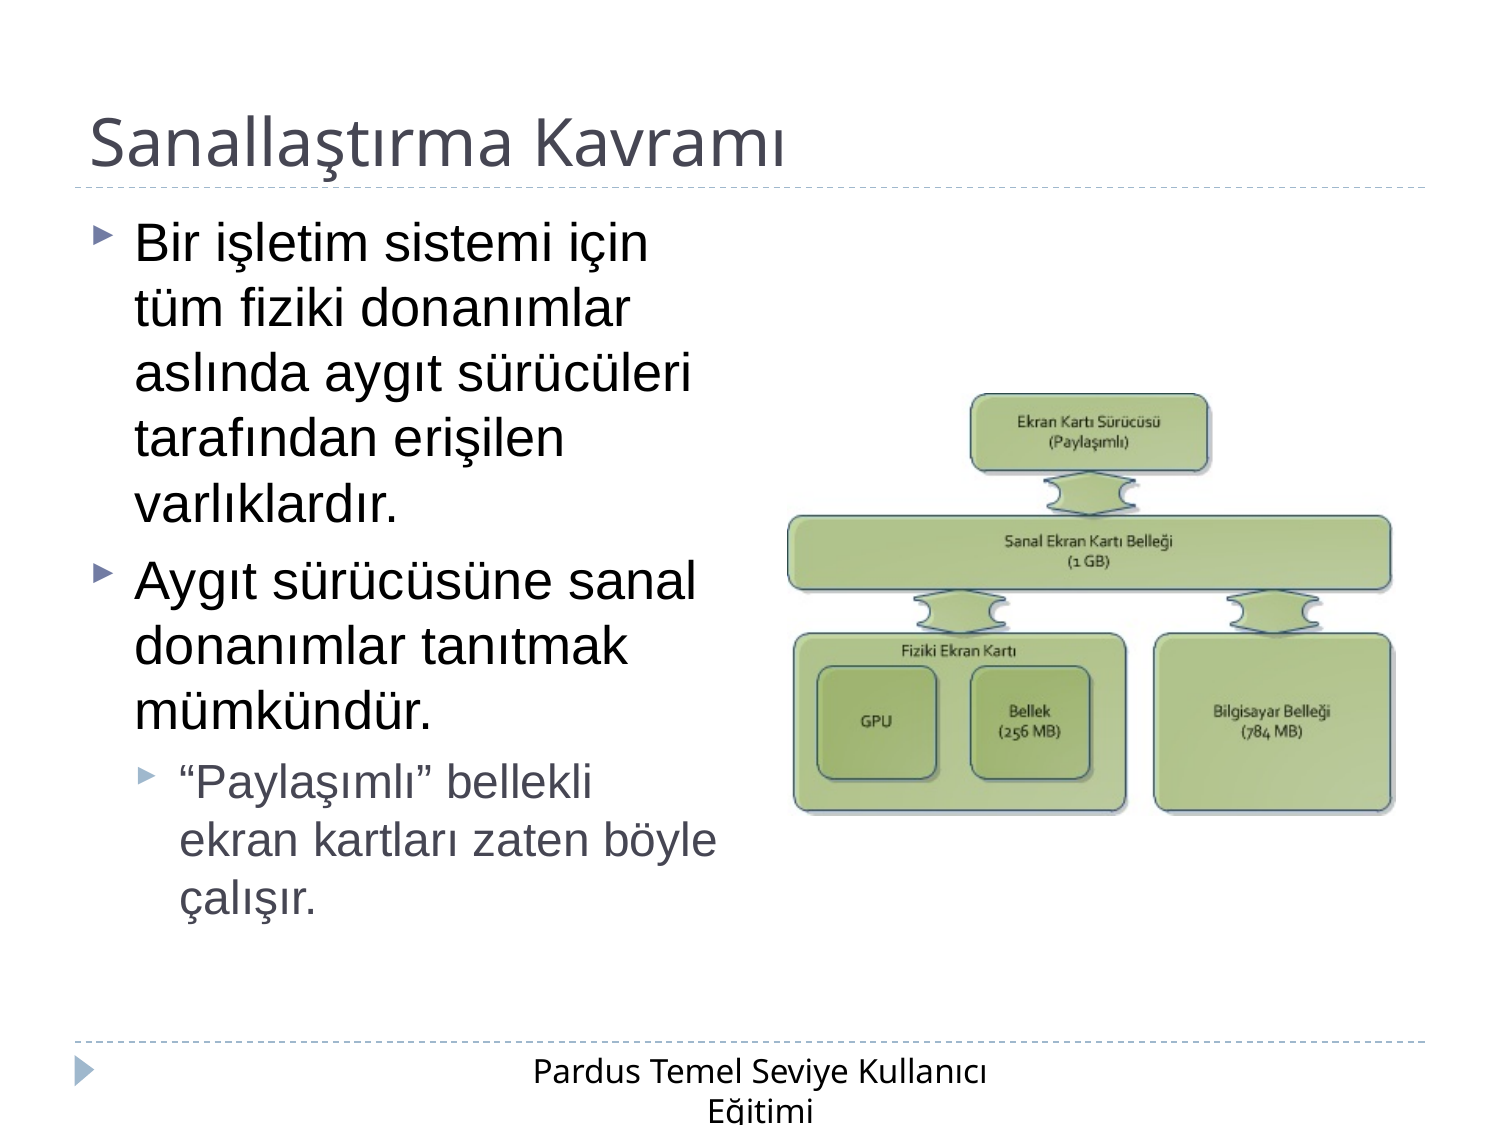

# Sanallaştırma Kavramı
Bir işletim sistemi için tüm fiziki donanımlar aslında aygıt sürücüleri tarafından erişilen varlıklardır.
Aygıt sürücüsüne sanal donanımlar tanıtmak mümkündür.
“Paylaşımlı” bellekli ekran kartları zaten böyle çalışır.